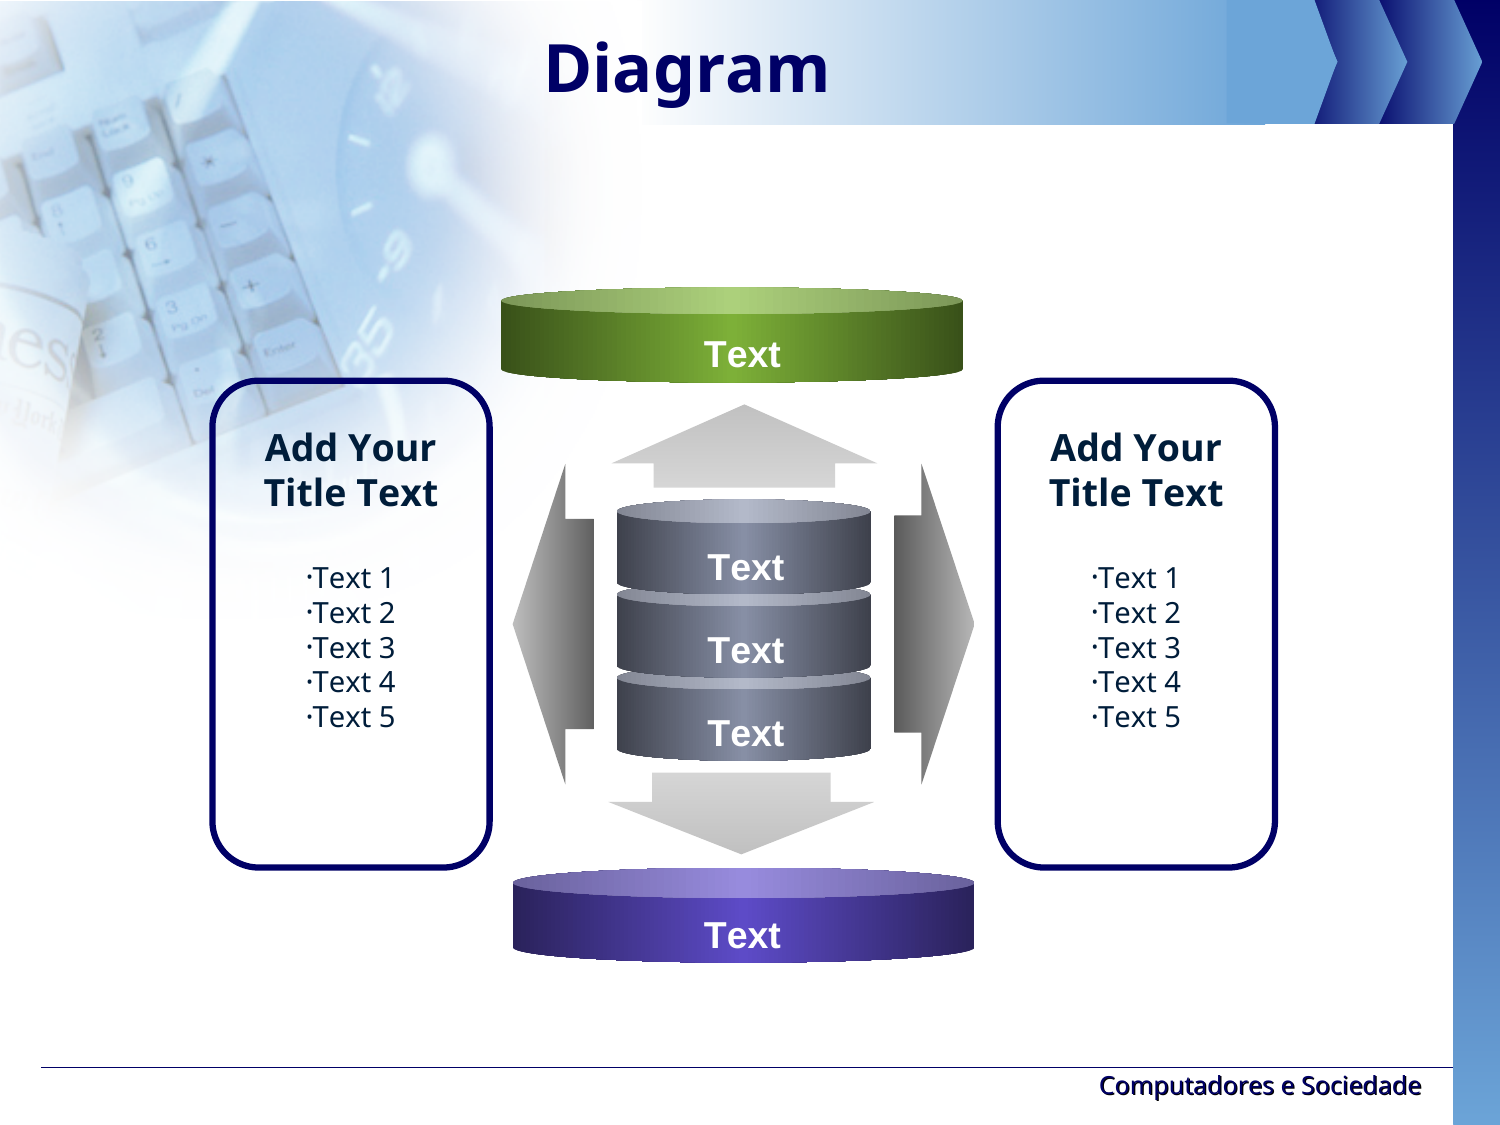

# Diagram
Text
Add Your
Title Text
Text 1
Text 2
Text 3
Text 4
Text 5
Add Your
Title Text
Text 1
Text 2
Text 3
Text 4
Text 5
Text
Text
Text
Text